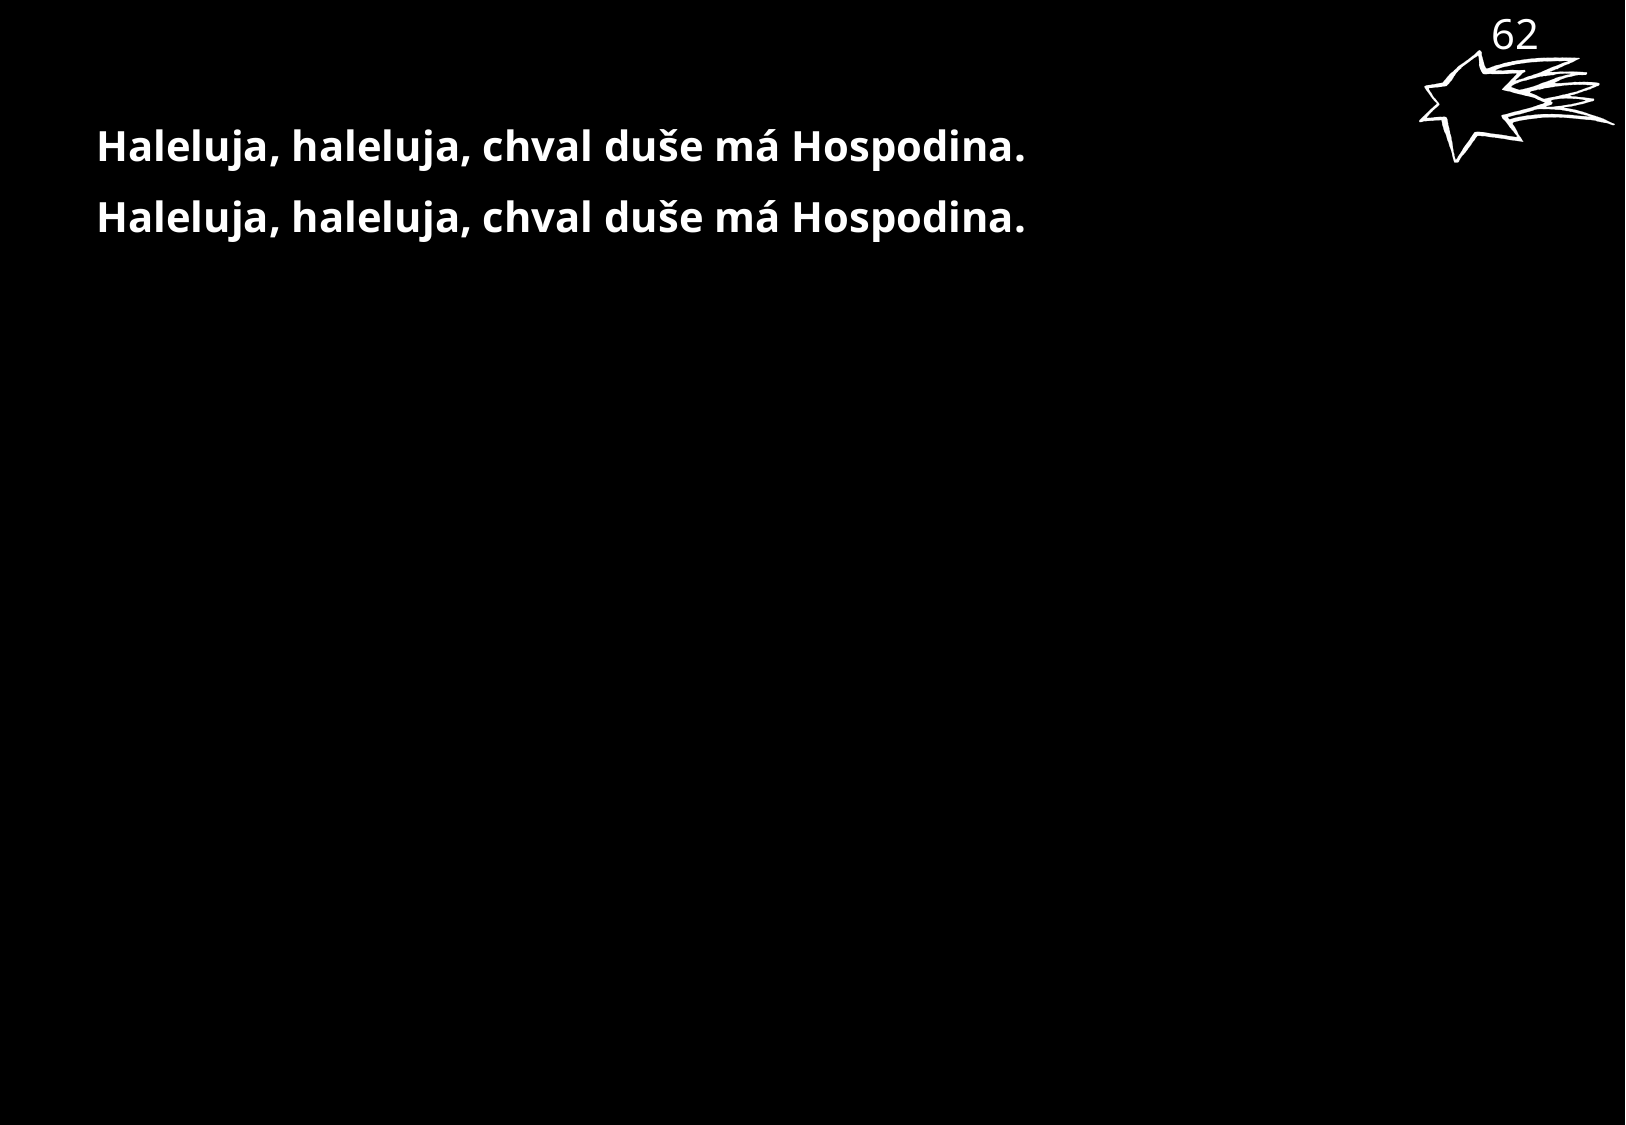

62
# Haleluja, haleluja, chval duše má Hospodina.
Haleluja, haleluja, chval duše má Hospodina.